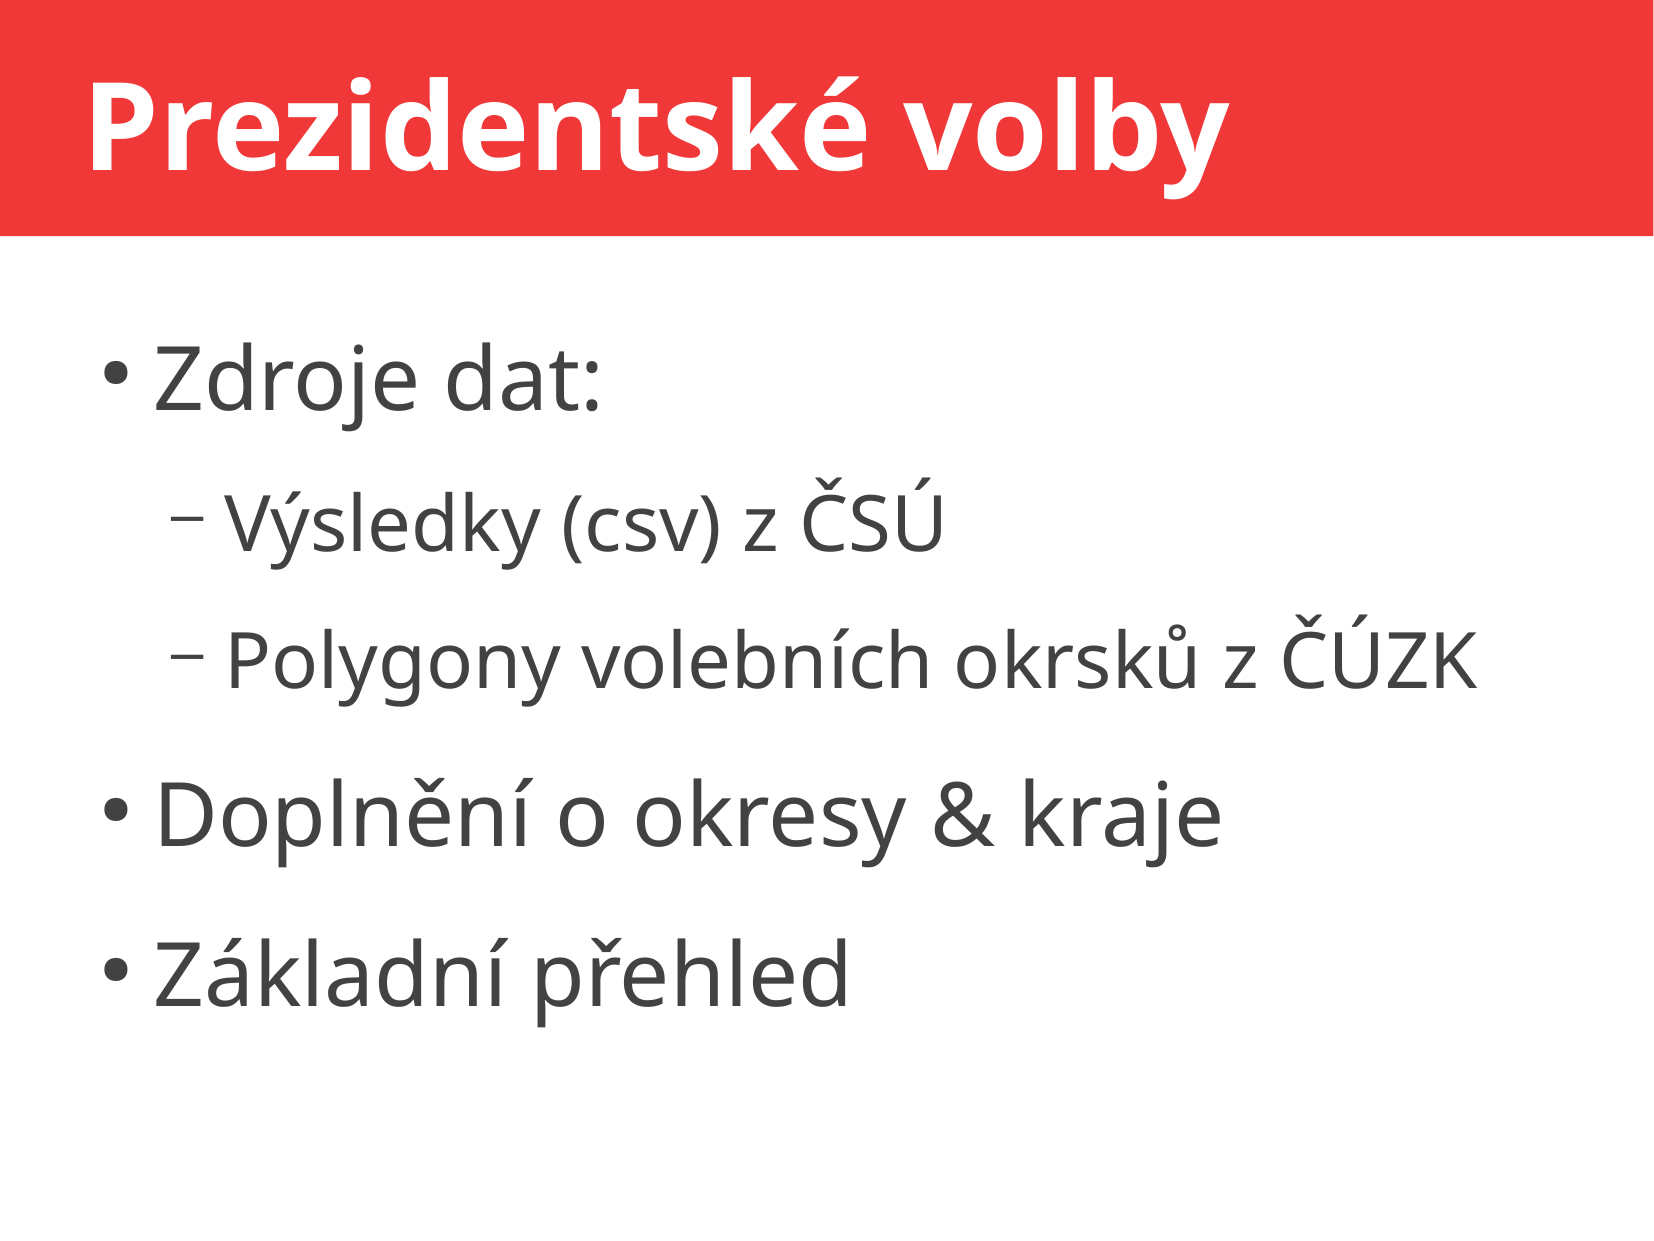

# Prezidentské volby
Zdroje dat:
Výsledky (csv) z ČSÚ
Polygony volebních okrsků z ČÚZK
Doplnění o okresy & kraje
Základní přehled